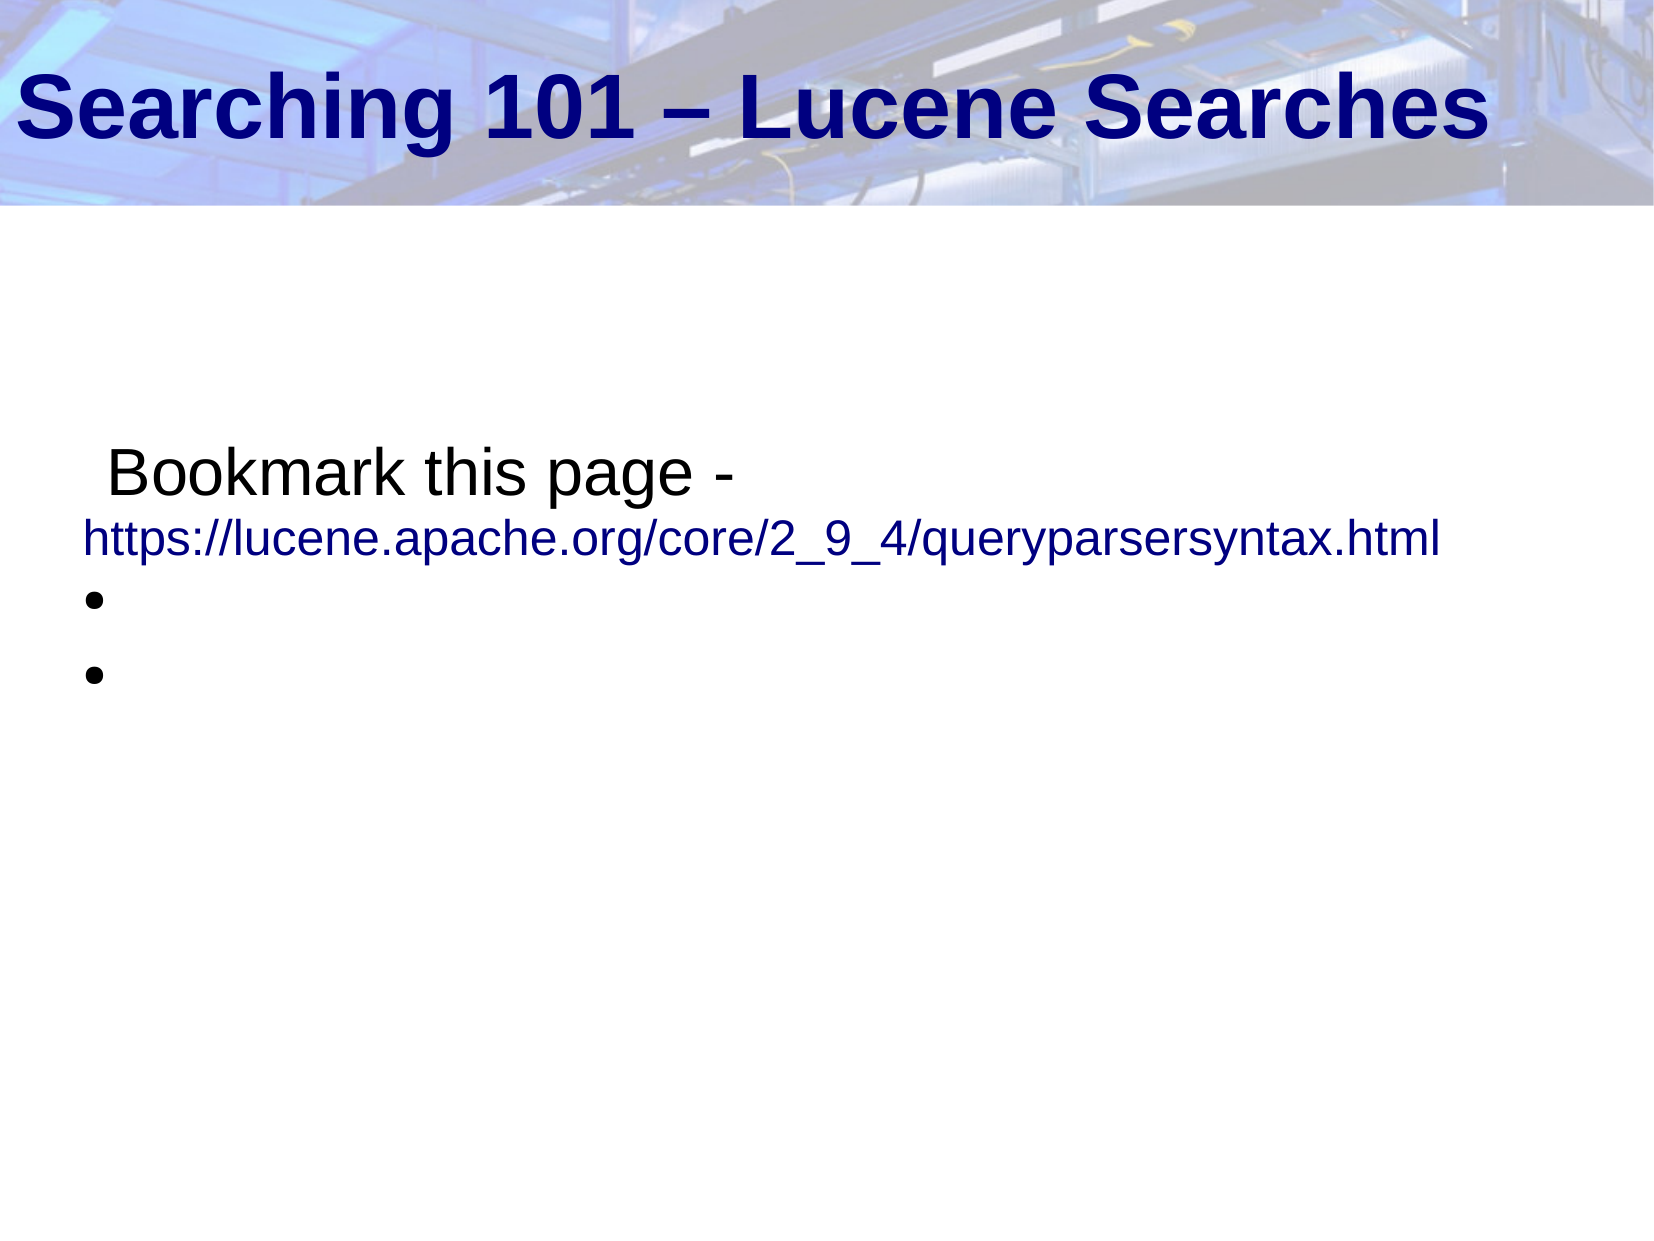

# Searching 101 – Lucene Searches
Bookmark this page - https://lucene.apache.org/core/2_9_4/queryparsersyntax.html